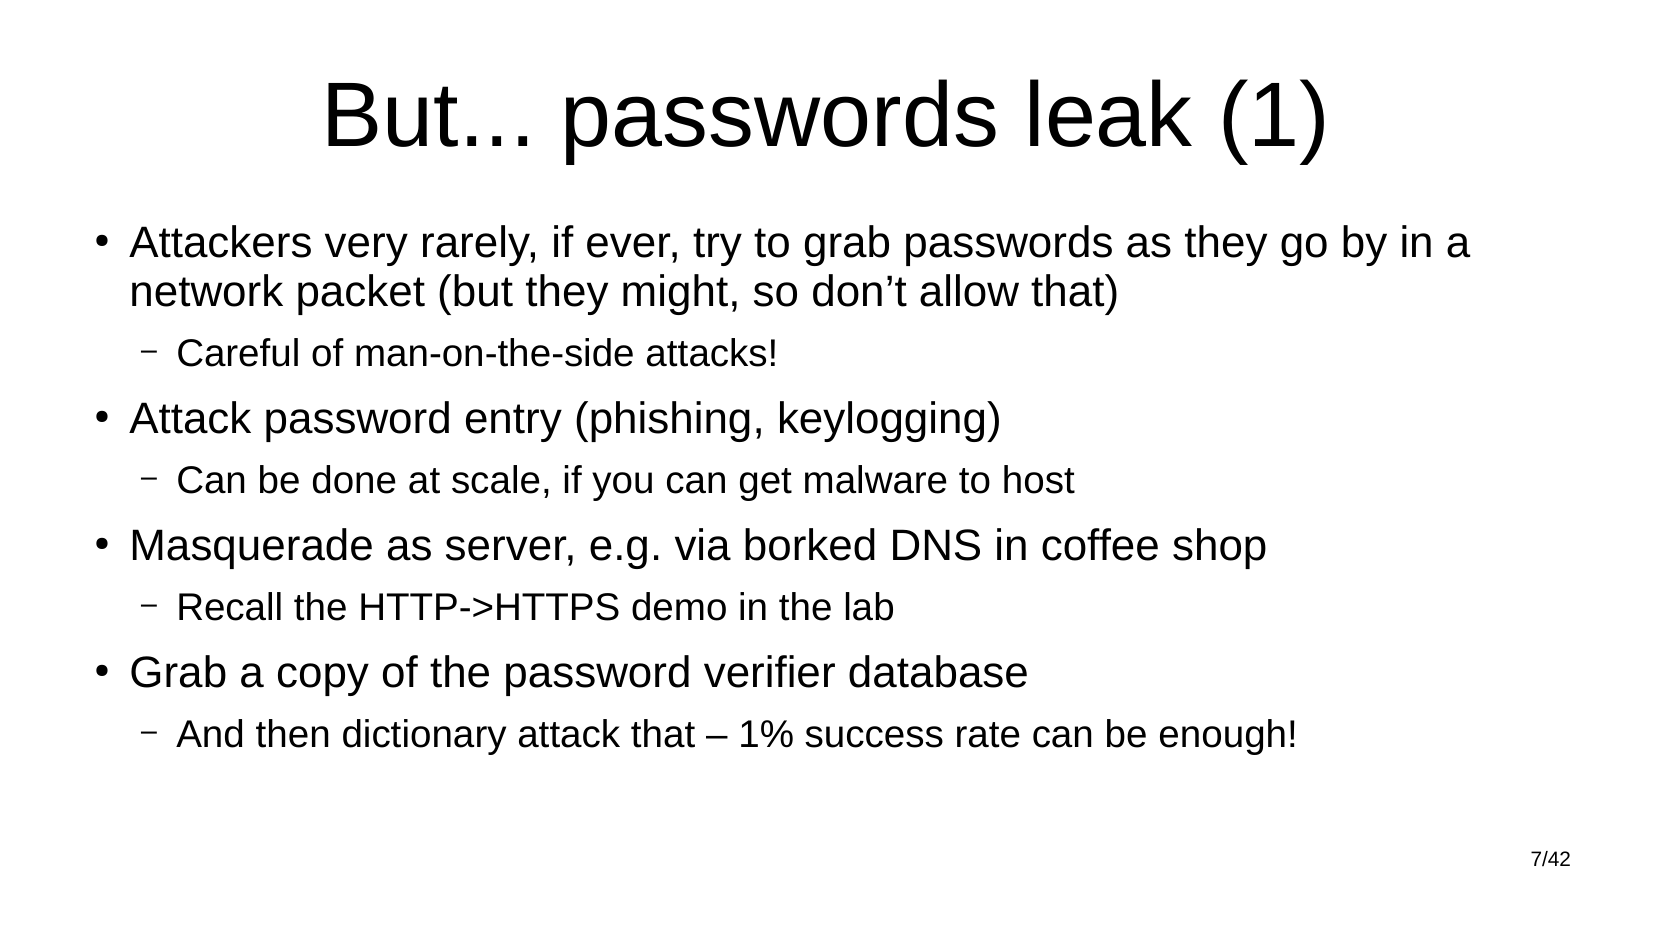

# But... passwords leak (1)
Attackers very rarely, if ever, try to grab passwords as they go by in a network packet (but they might, so don’t allow that)
Careful of man-on-the-side attacks!
Attack password entry (phishing, keylogging)
Can be done at scale, if you can get malware to host
Masquerade as server, e.g. via borked DNS in coffee shop
Recall the HTTP->HTTPS demo in the lab
Grab a copy of the password verifier database
And then dictionary attack that – 1% success rate can be enough!
7